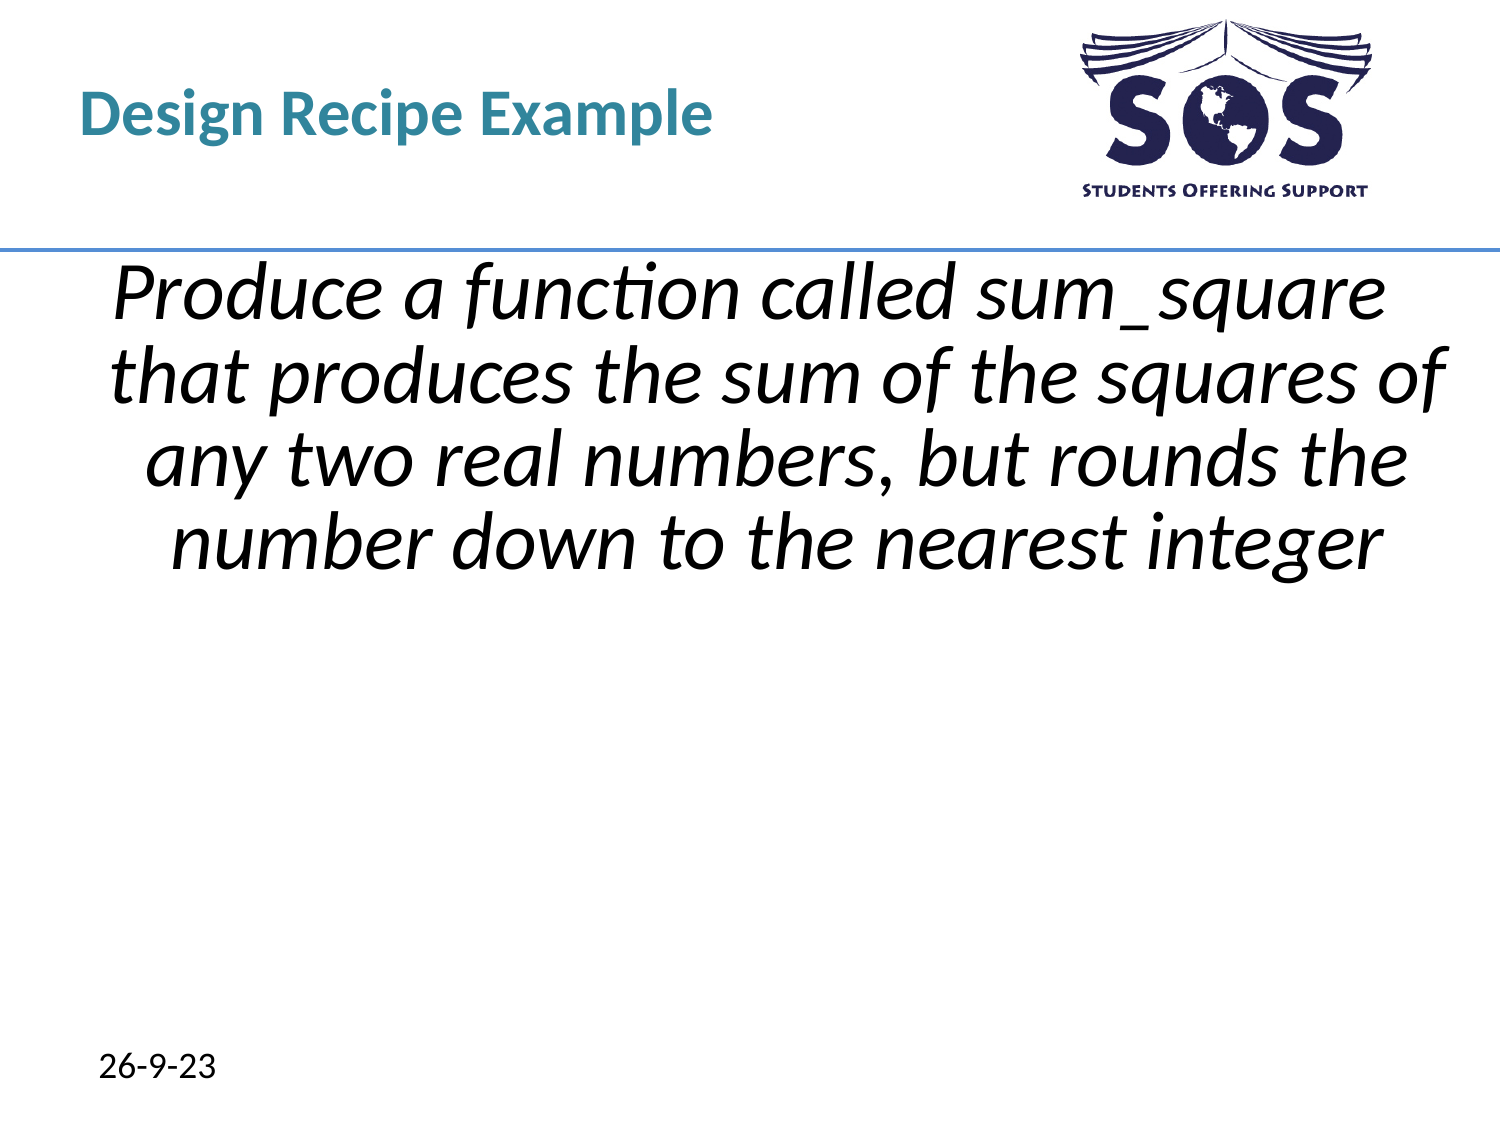

# Design Recipe Example
Produce a function called sum_square that produces the sum of the squares of any two real numbers, but rounds the number down to the nearest integer